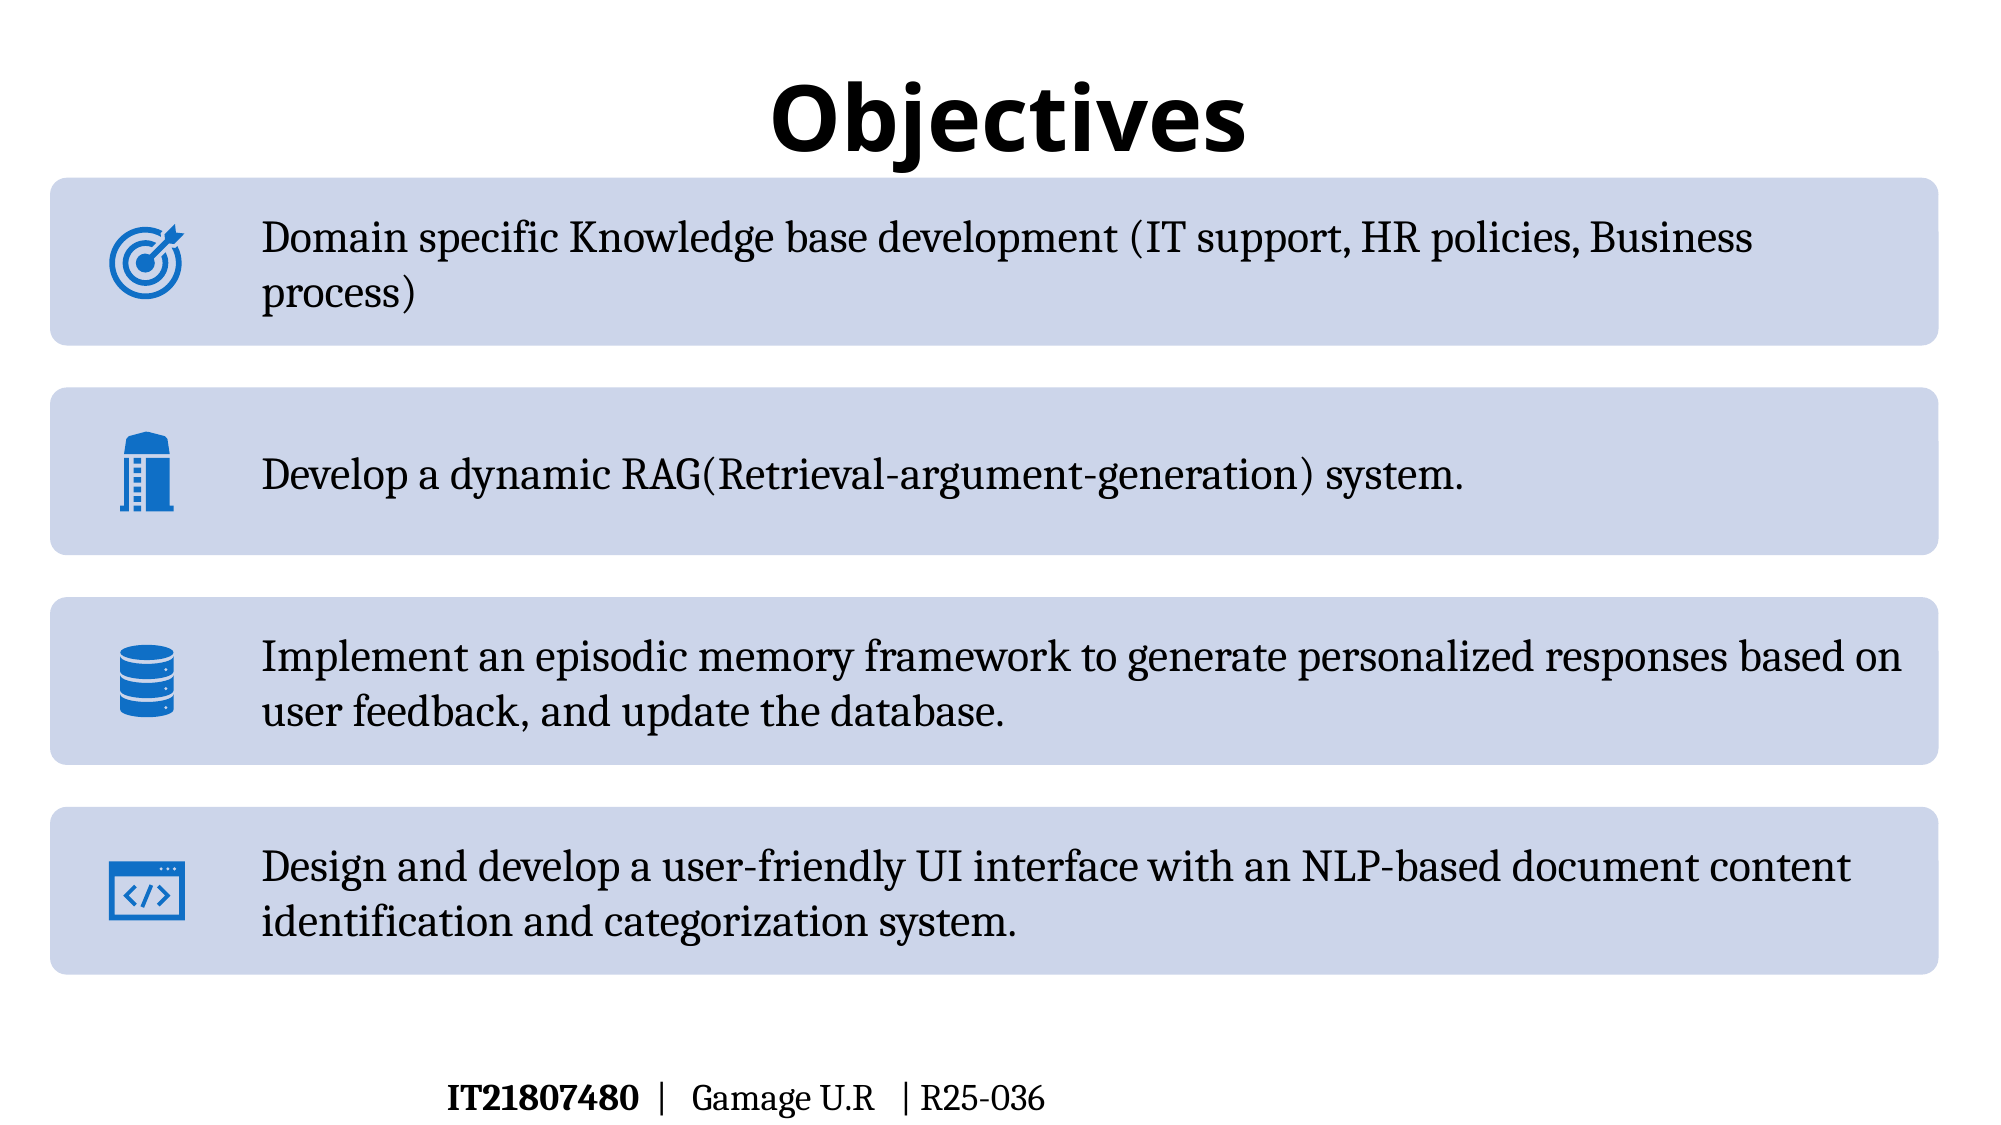

# Objectives
Domain specific Knowledge base development (IT support, HR policies, Business process)
Develop a dynamic RAG(Retrieval-argument-generation) system.
Implement an episodic memory framework to generate personalized responses based on user feedback, and update the database.
Design and develop a user-friendly UI interface with an NLP-based document content identification and categorization system.
IT21807480 | Gamage U.R  | R25-036